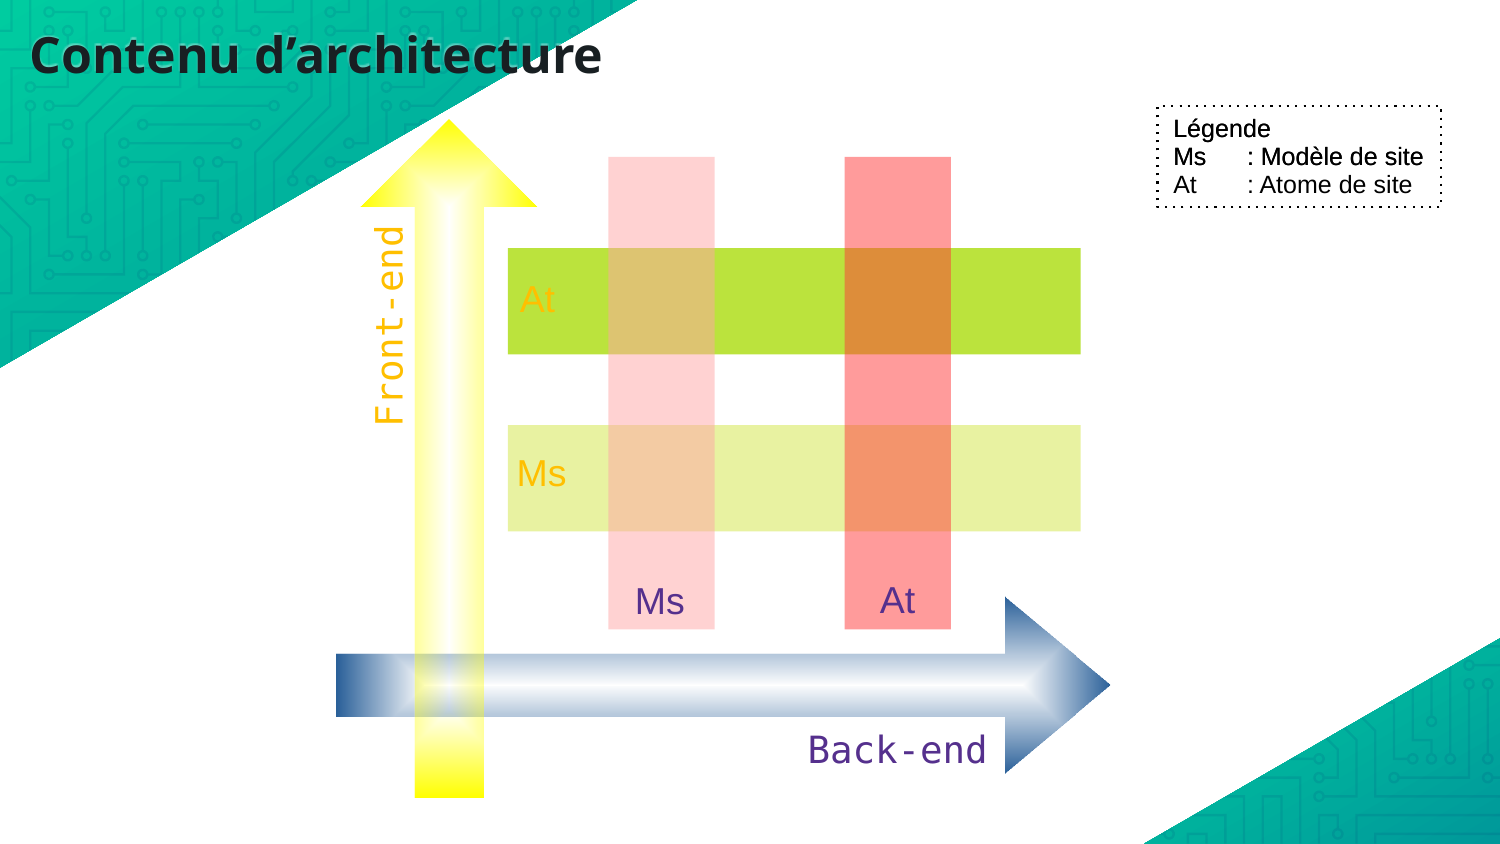

# Contenu d’architecture
Légende
Ms	: Modèle de site
At	: Atome de site
Légende
Ms	: Modèle de site
Front-end
Ms
At
At
Ms
Back-end